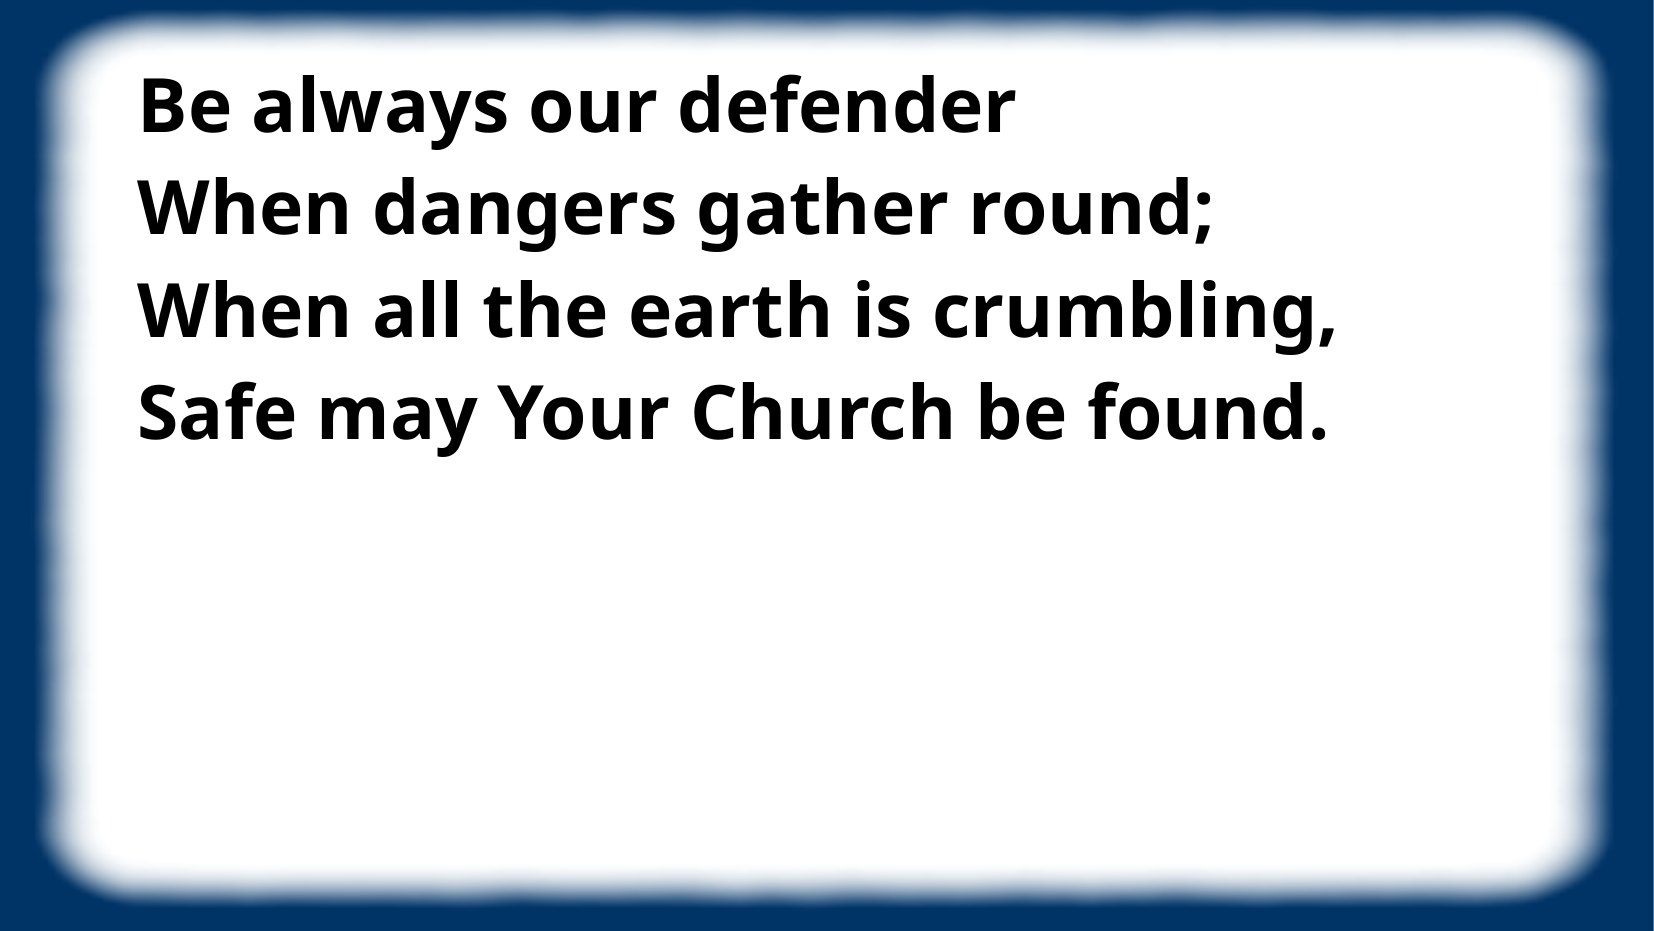

Be always our defender
 When dangers gather round;
 When all the earth is crumbling,
 Safe may Your Church be found.